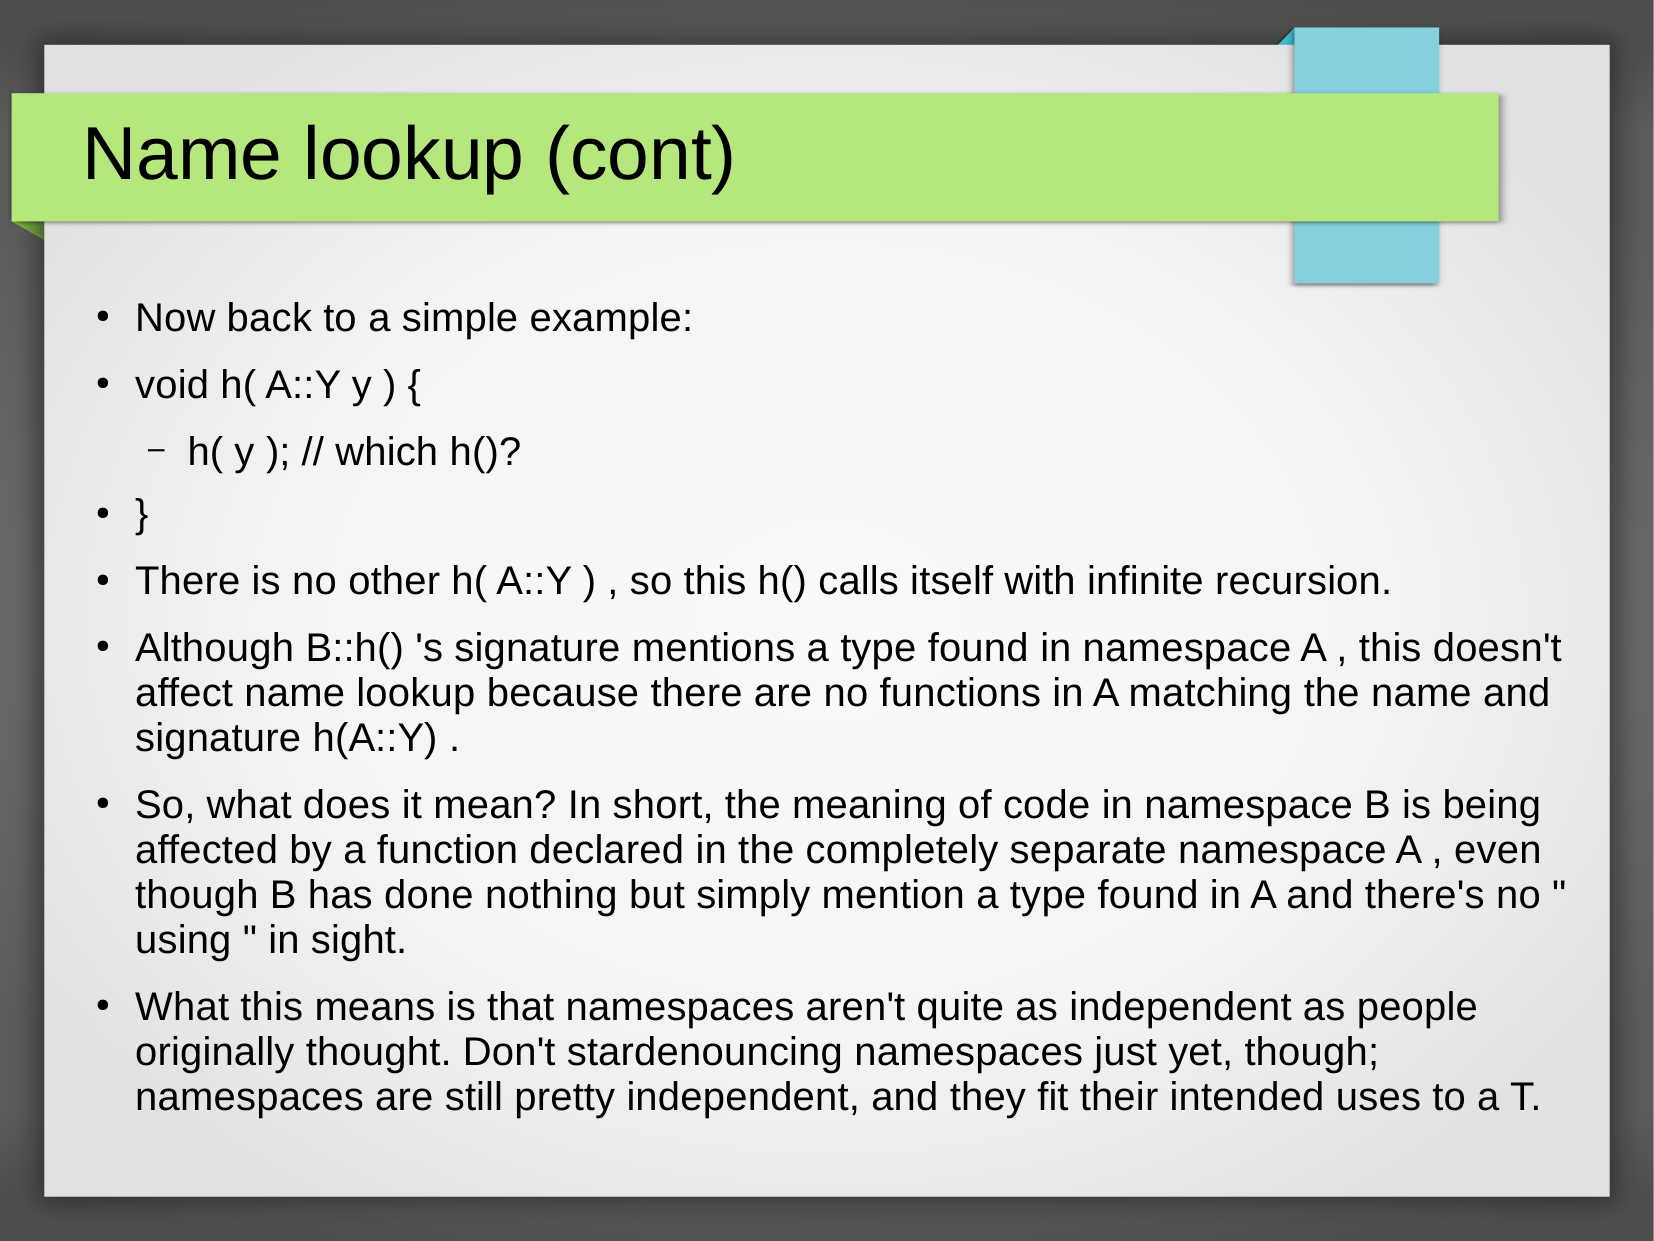

# Name lookup (cont)
Now back to a simple example:
void h( A::Y y ) {
h( y ); // which h()?
}
There is no other h( A::Y ) , so this h() calls itself with infinite recursion.
Although B::h() 's signature mentions a type found in namespace A , this doesn't affect name lookup because there are no functions in A matching the name and signature h(A::Y) .
So, what does it mean? In short, the meaning of code in namespace B is being affected by a function declared in the completely separate namespace A , even though B has done nothing but simply mention a type found in A and there's no " using " in sight.
What this means is that namespaces aren't quite as independent as people originally thought. Don't stardenouncing namespaces just yet, though; namespaces are still pretty independent, and they fit their intended uses to a T.